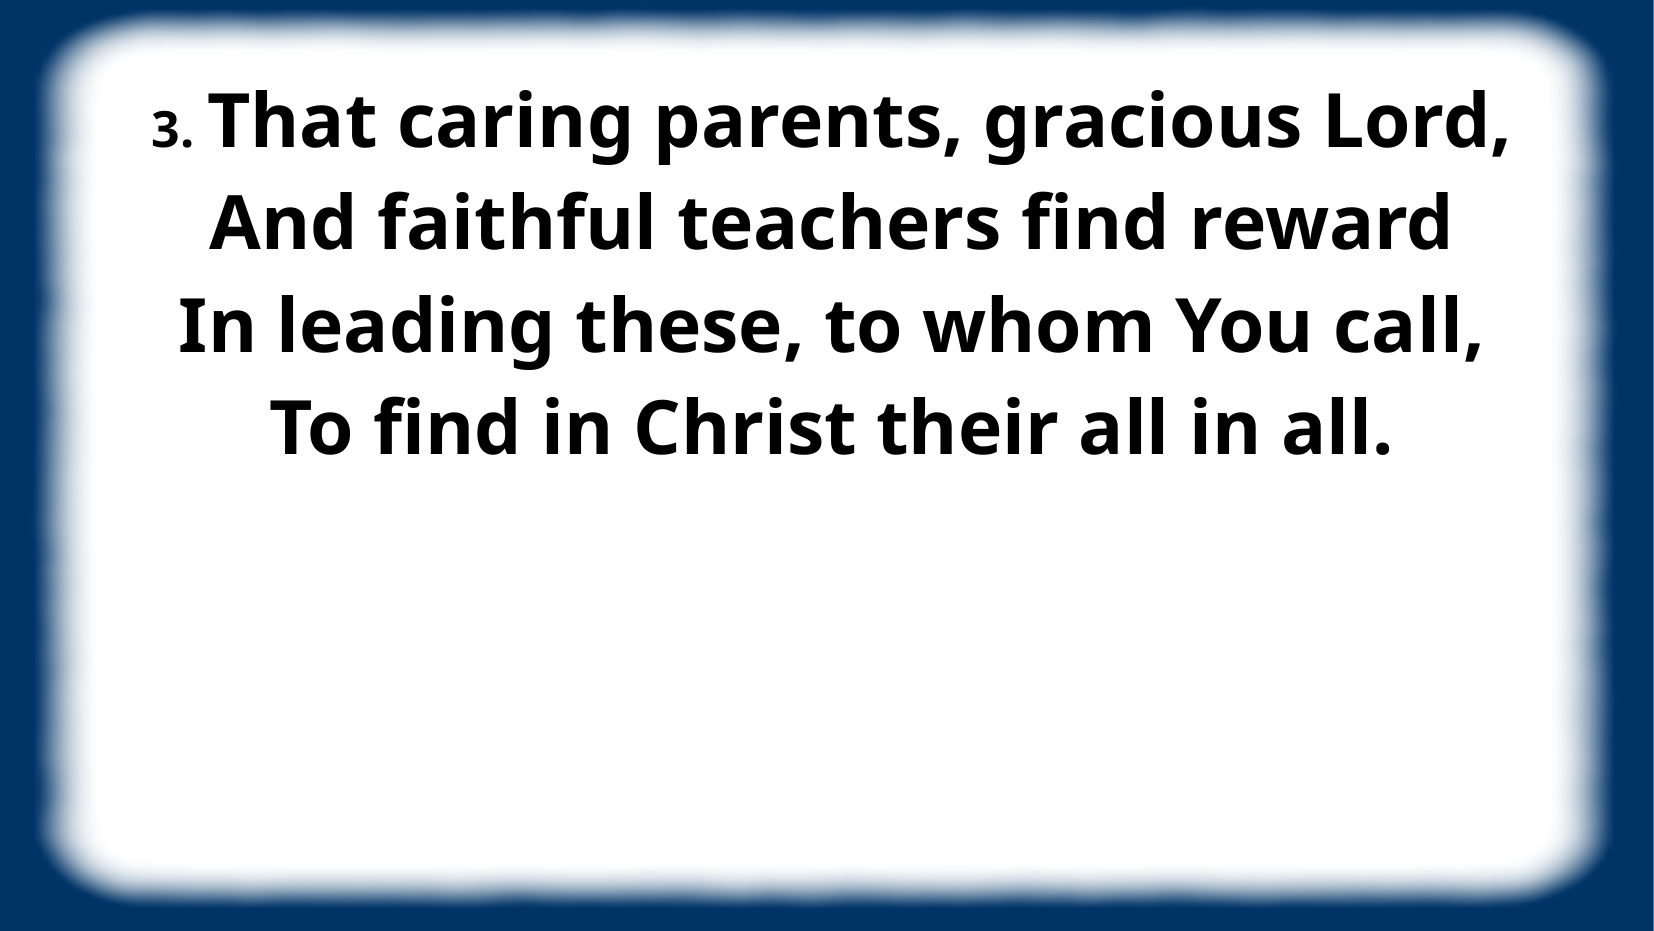

3. That caring parents, gracious Lord,
And faithful teachers find reward
In leading these, to whom You call,
To find in Christ their all in all.